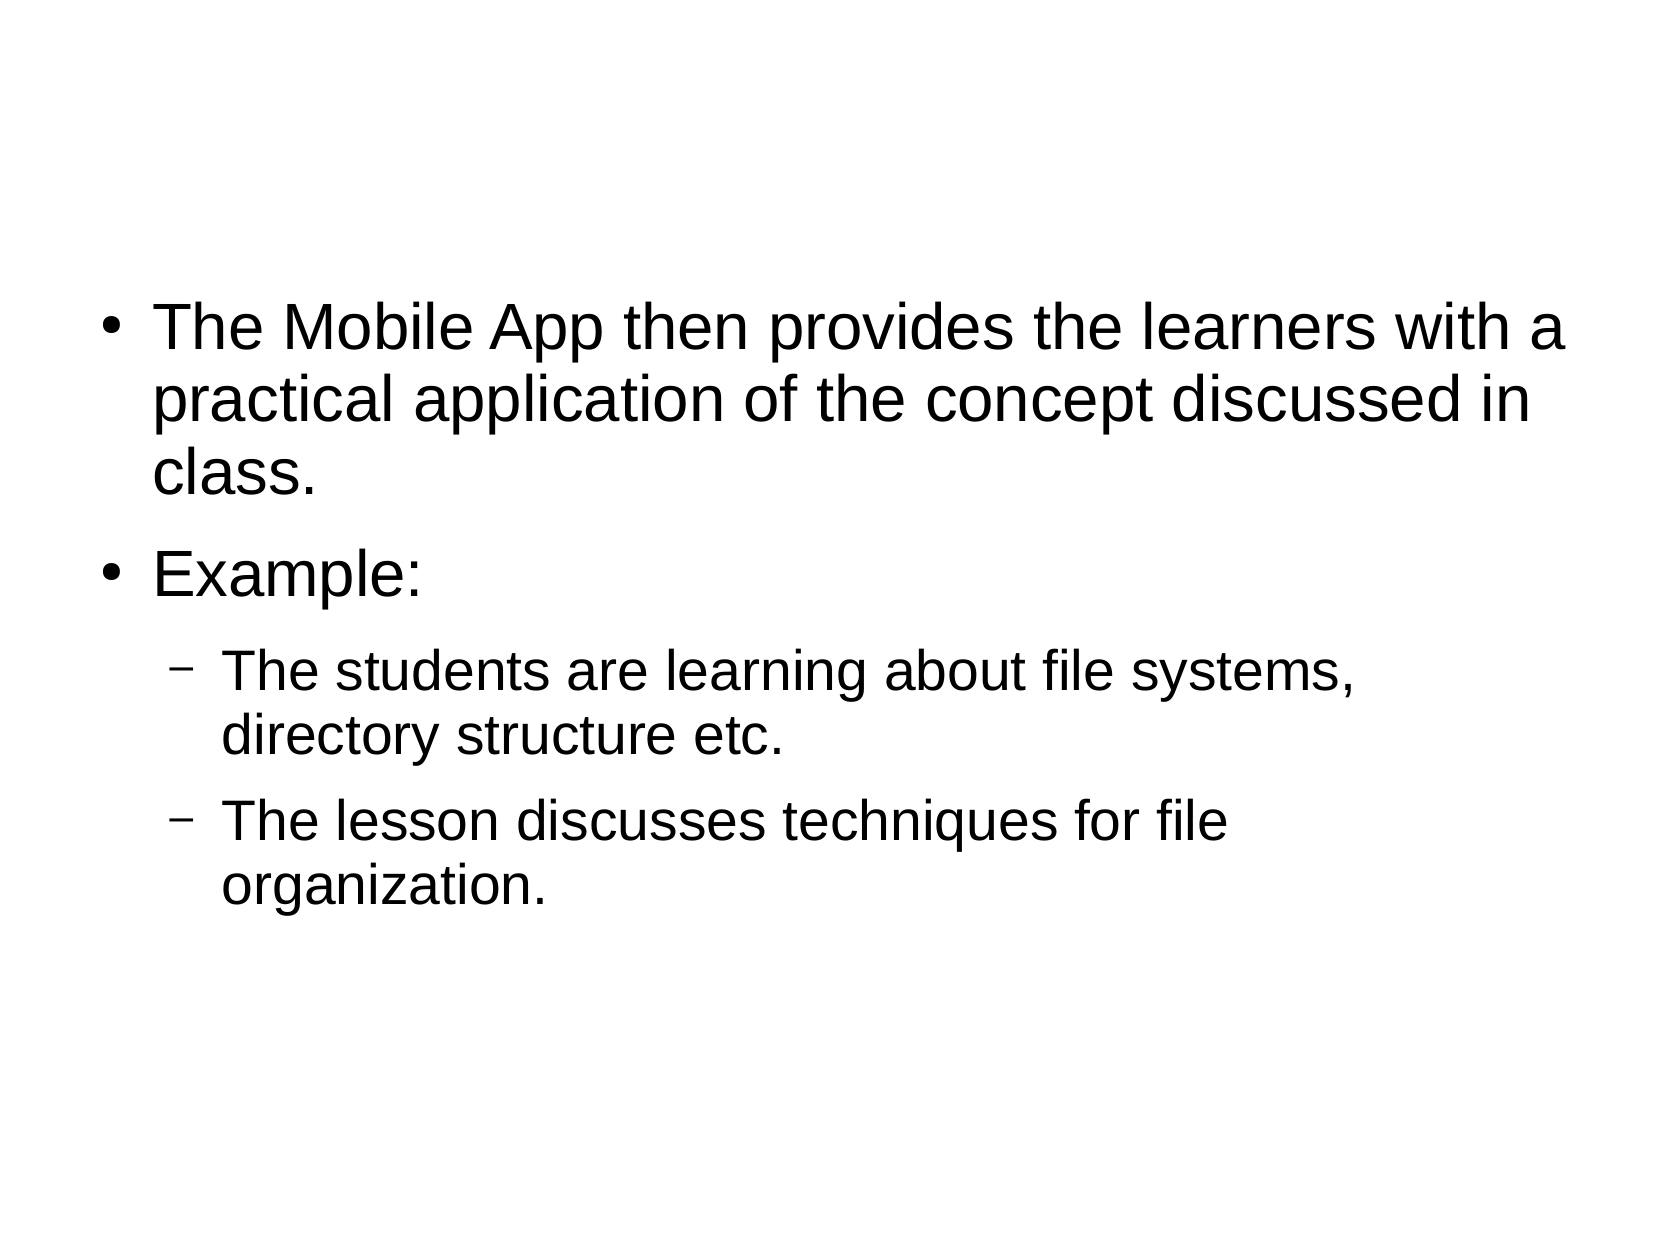

#
The Mobile App then provides the learners with a practical application of the concept discussed in class.
Example:
The students are learning about file systems, directory structure etc.
The lesson discusses techniques for file organization.